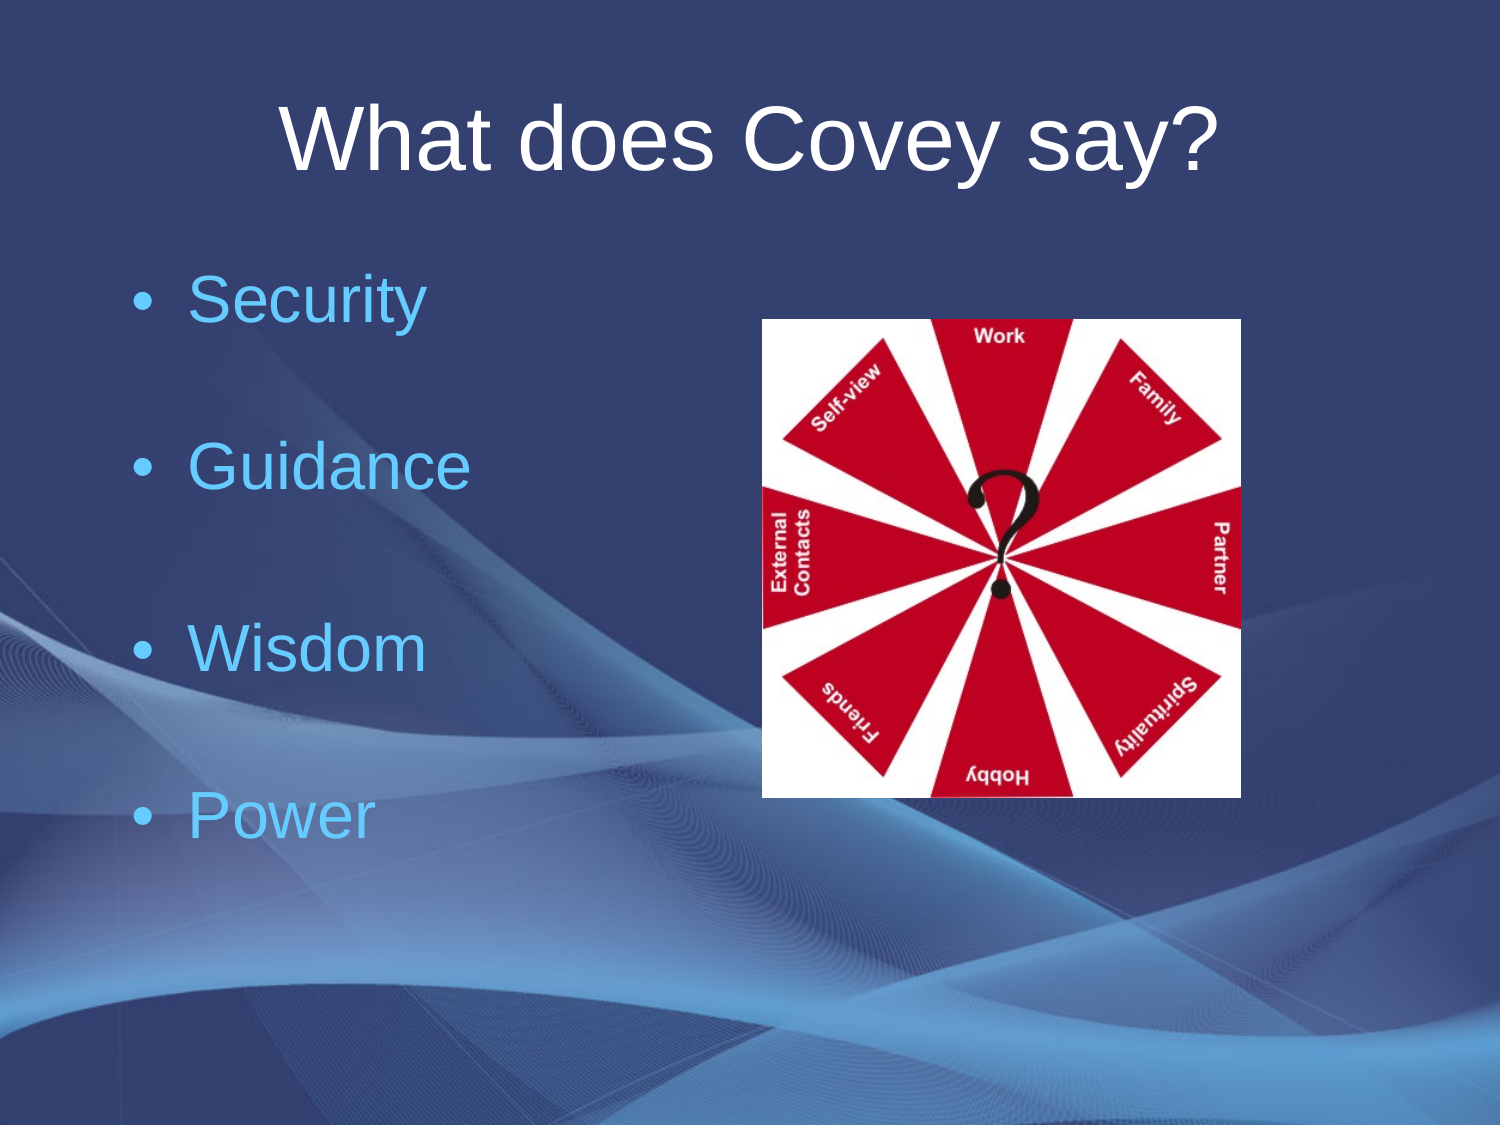

# What does Covey say?
Security
Guidance
Wisdom
Power